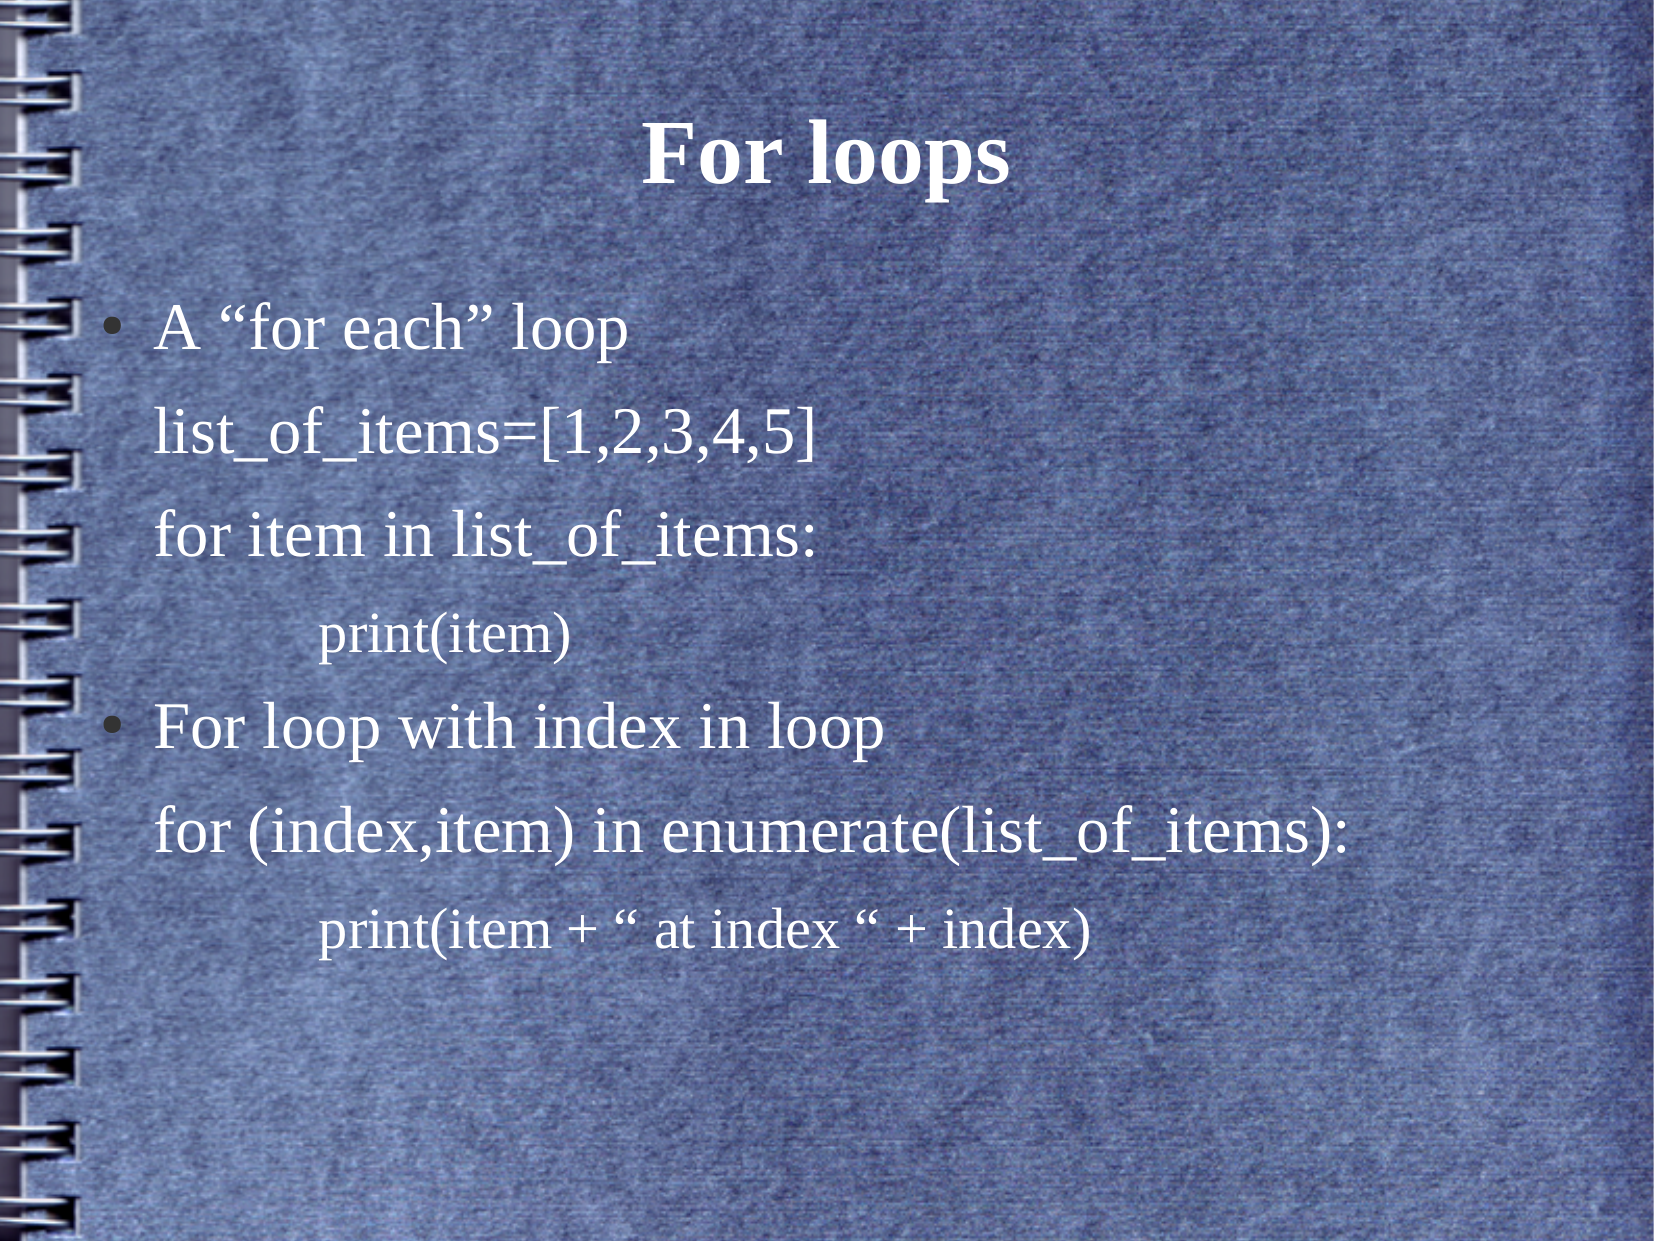

# For loops
A “for each” loop
list_of_items=[1,2,3,4,5]
for item in list_of_items:
print(item)
For loop with index in loop
for (index,item) in enumerate(list_of_items):
print(item + “ at index “ + index)